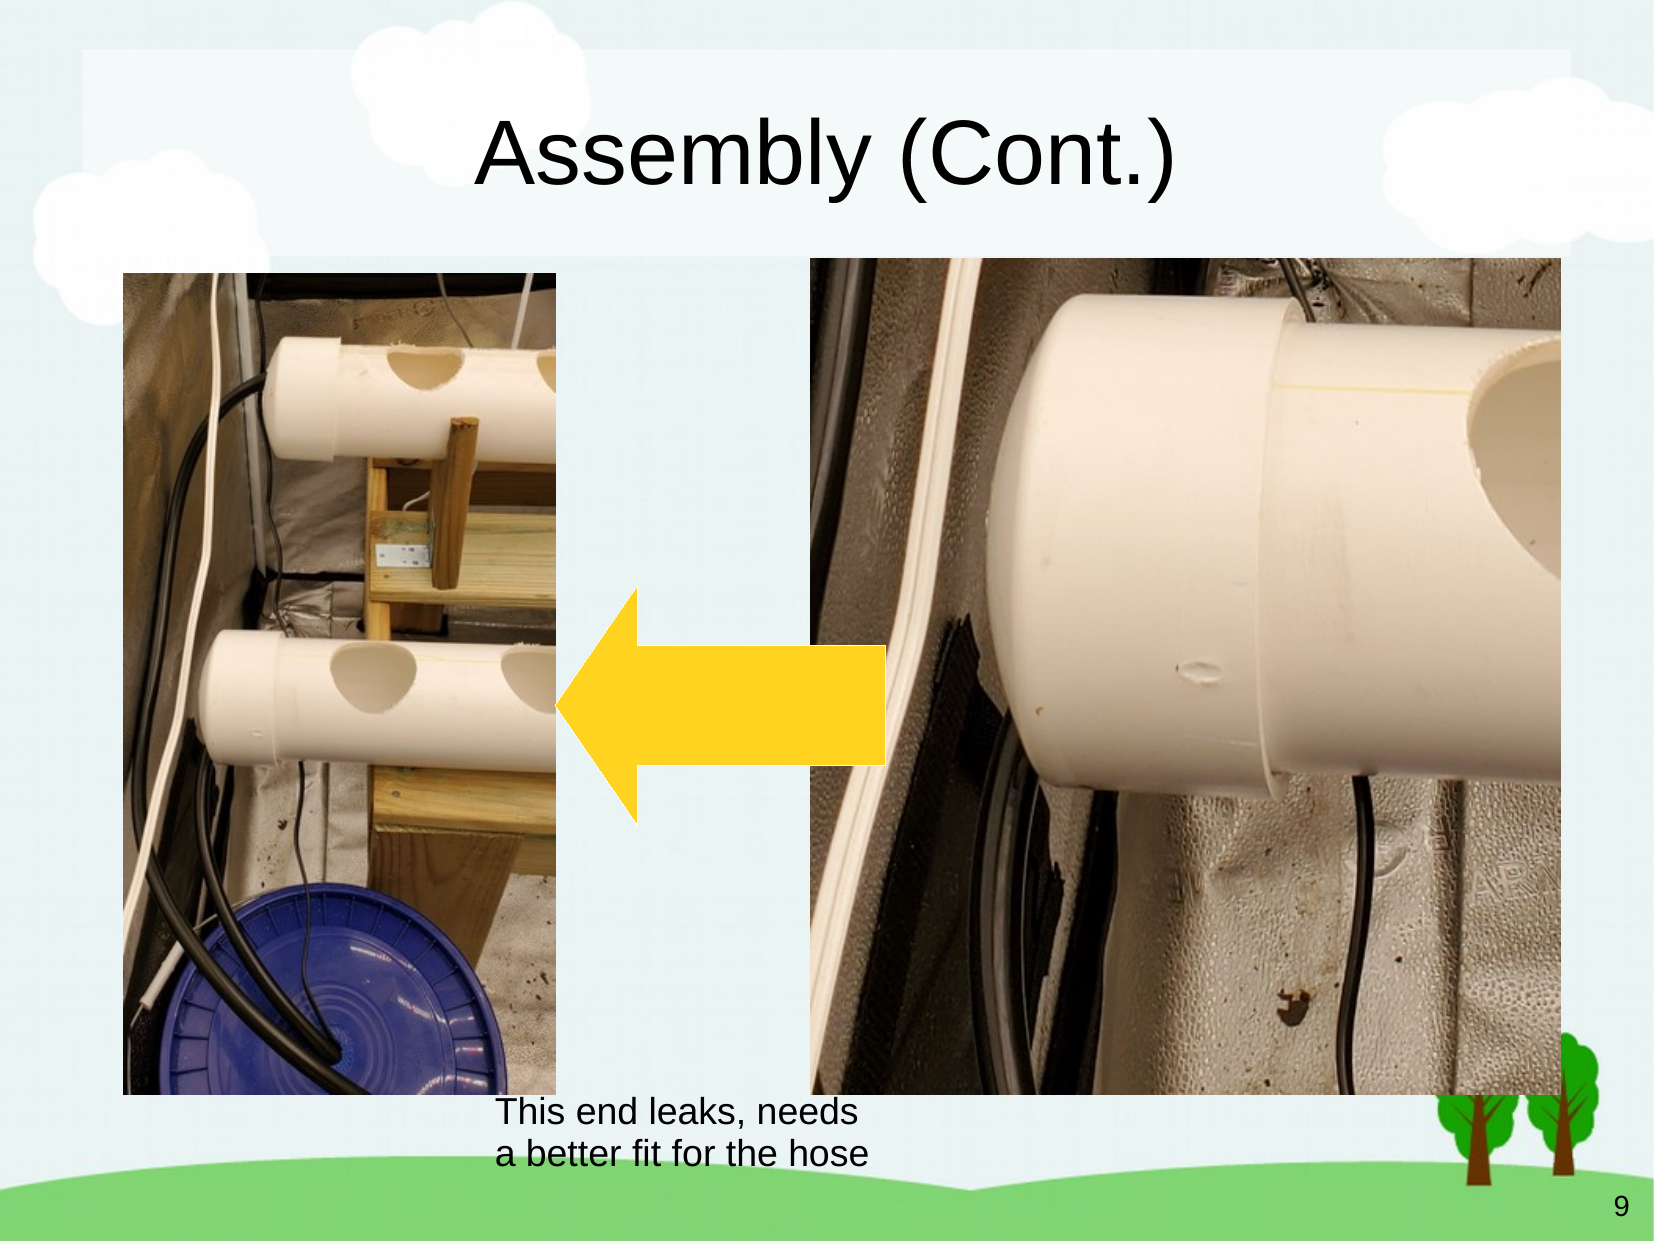

# Assembly (Cont.)
This end leaks, needs a better fit for the hose
9